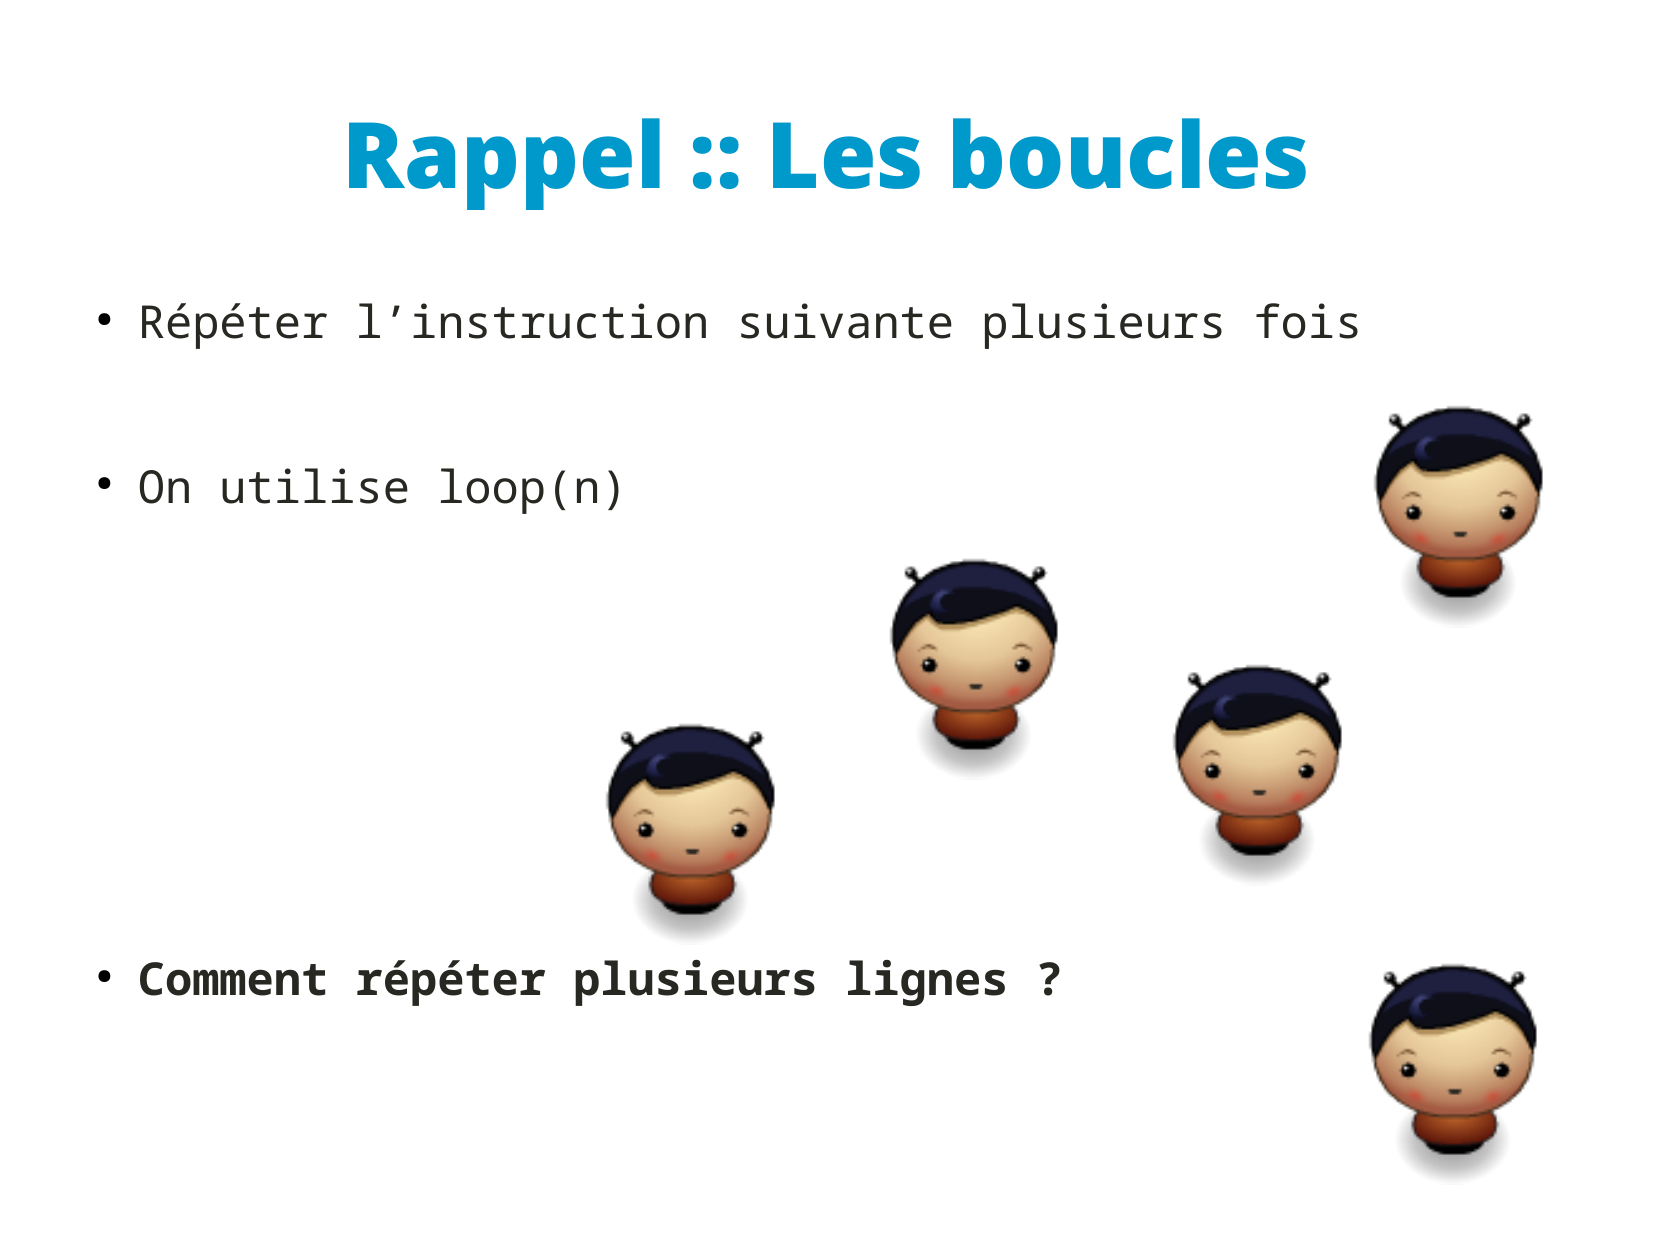

# Rappel :: Les boucles
Répéter l’instruction suivante plusieurs fois
On utilise loop(n)
Comment répéter plusieurs lignes ?